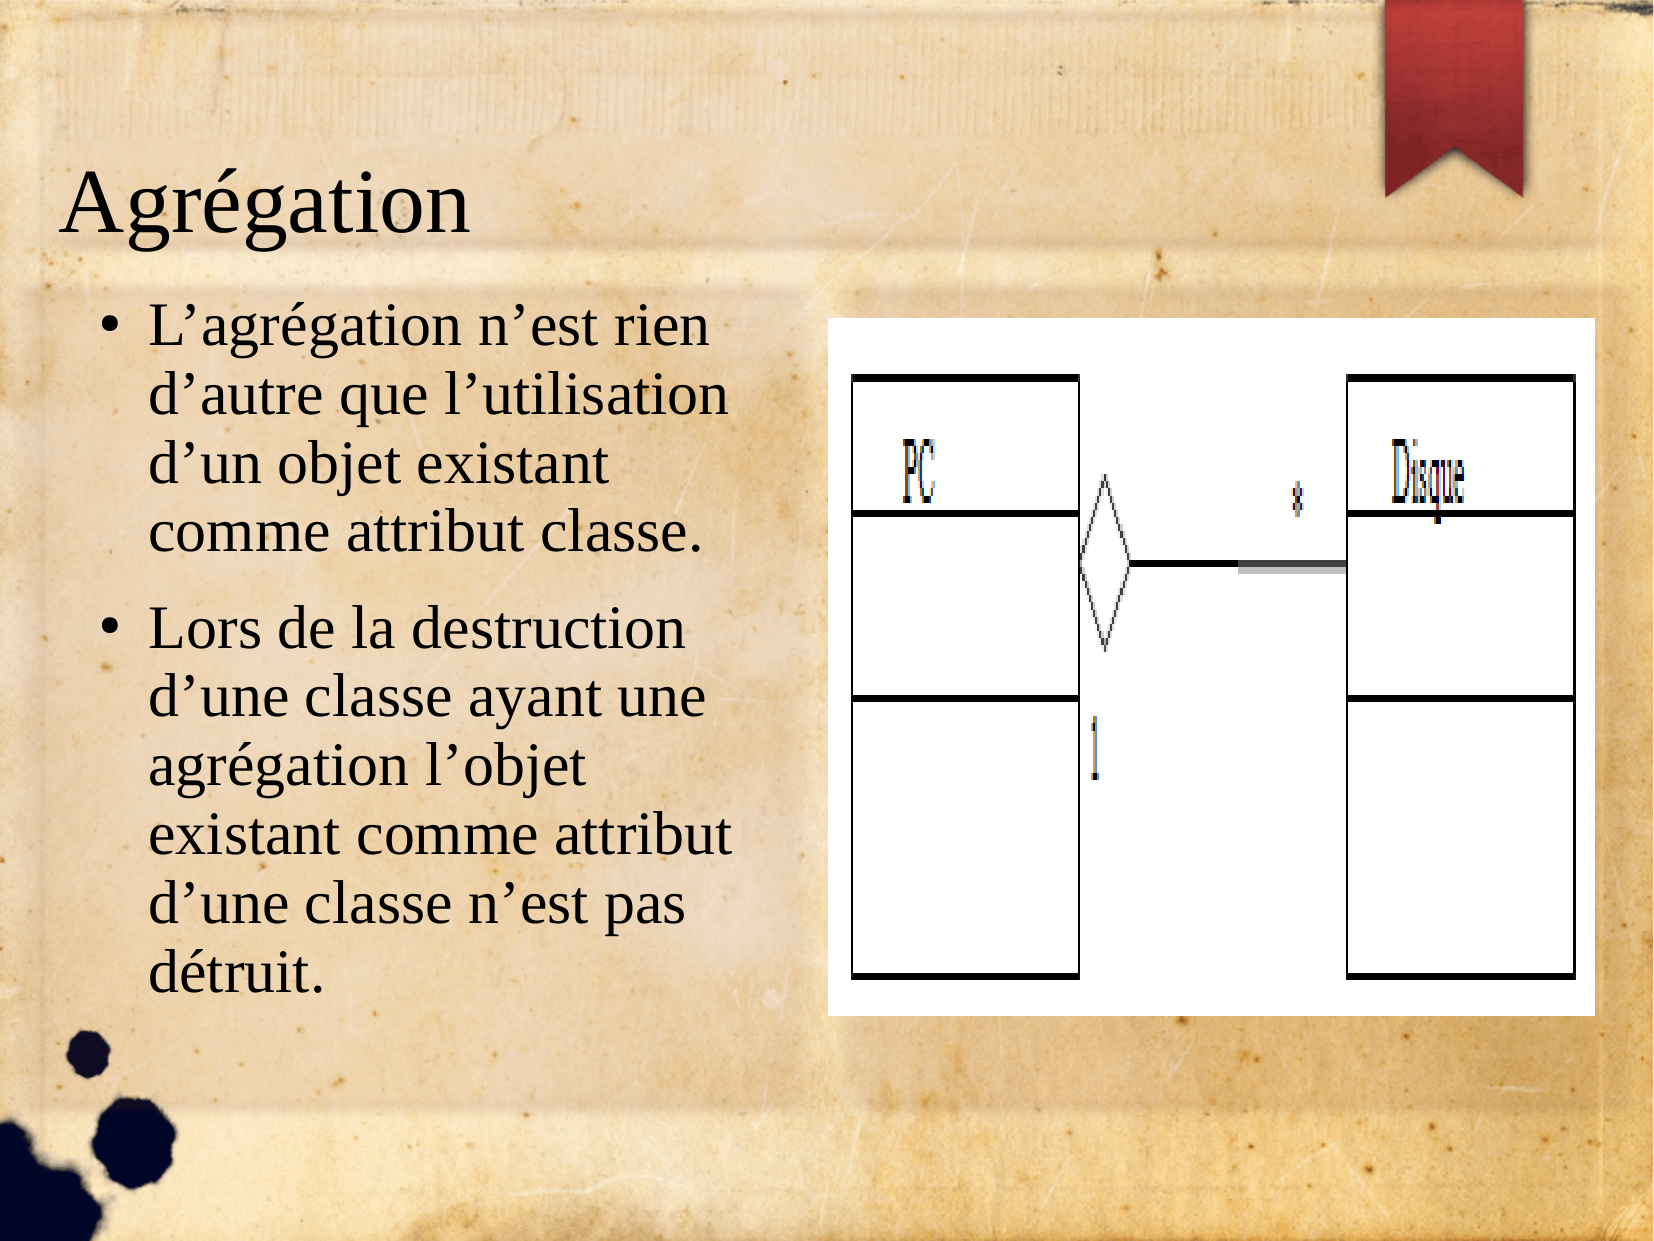

# Agrégation
L’agrégation n’est rien d’autre que l’utilisation d’un objet existant comme attribut classe.
Lors de la destruction d’une classe ayant une agrégation l’objet existant comme attribut d’une classe n’est pas détruit.